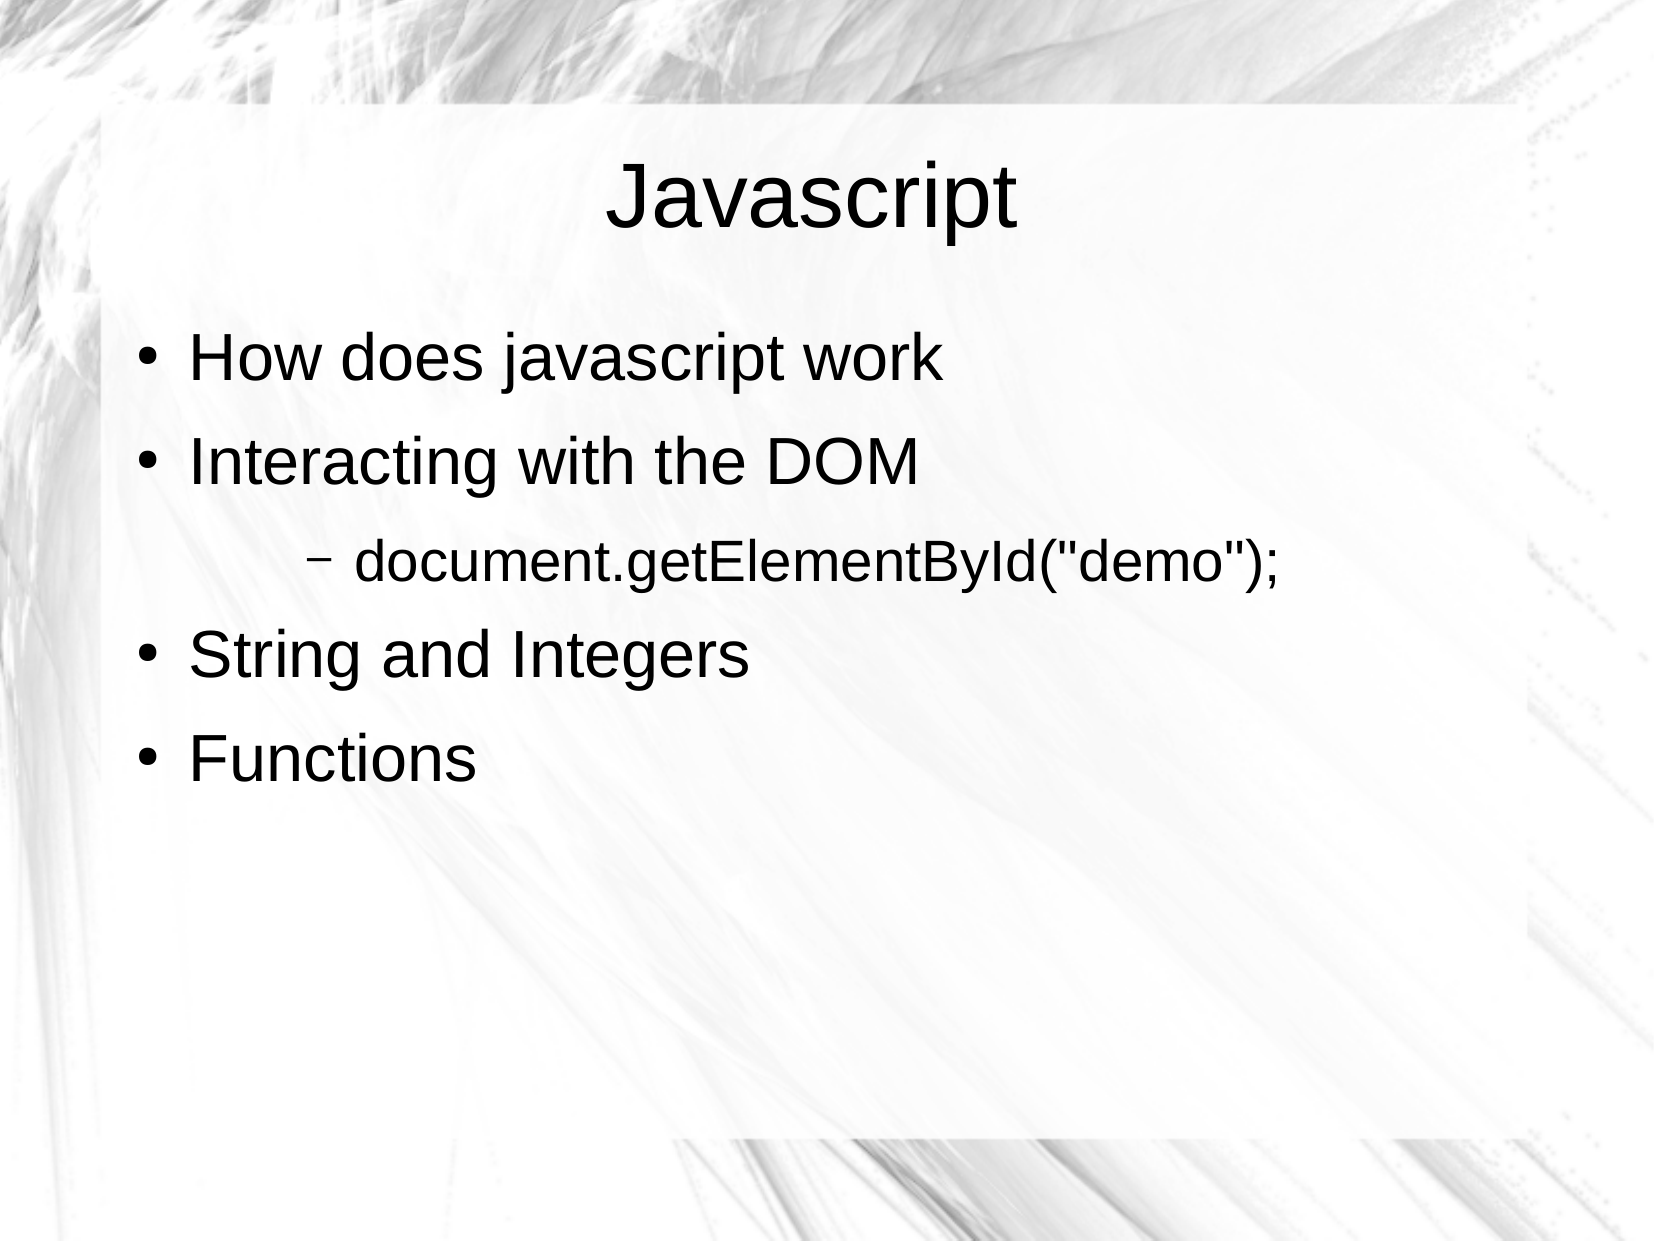

# Javascript
How does javascript work
Interacting with the DOM
document.getElementById("demo");
String and Integers
Functions